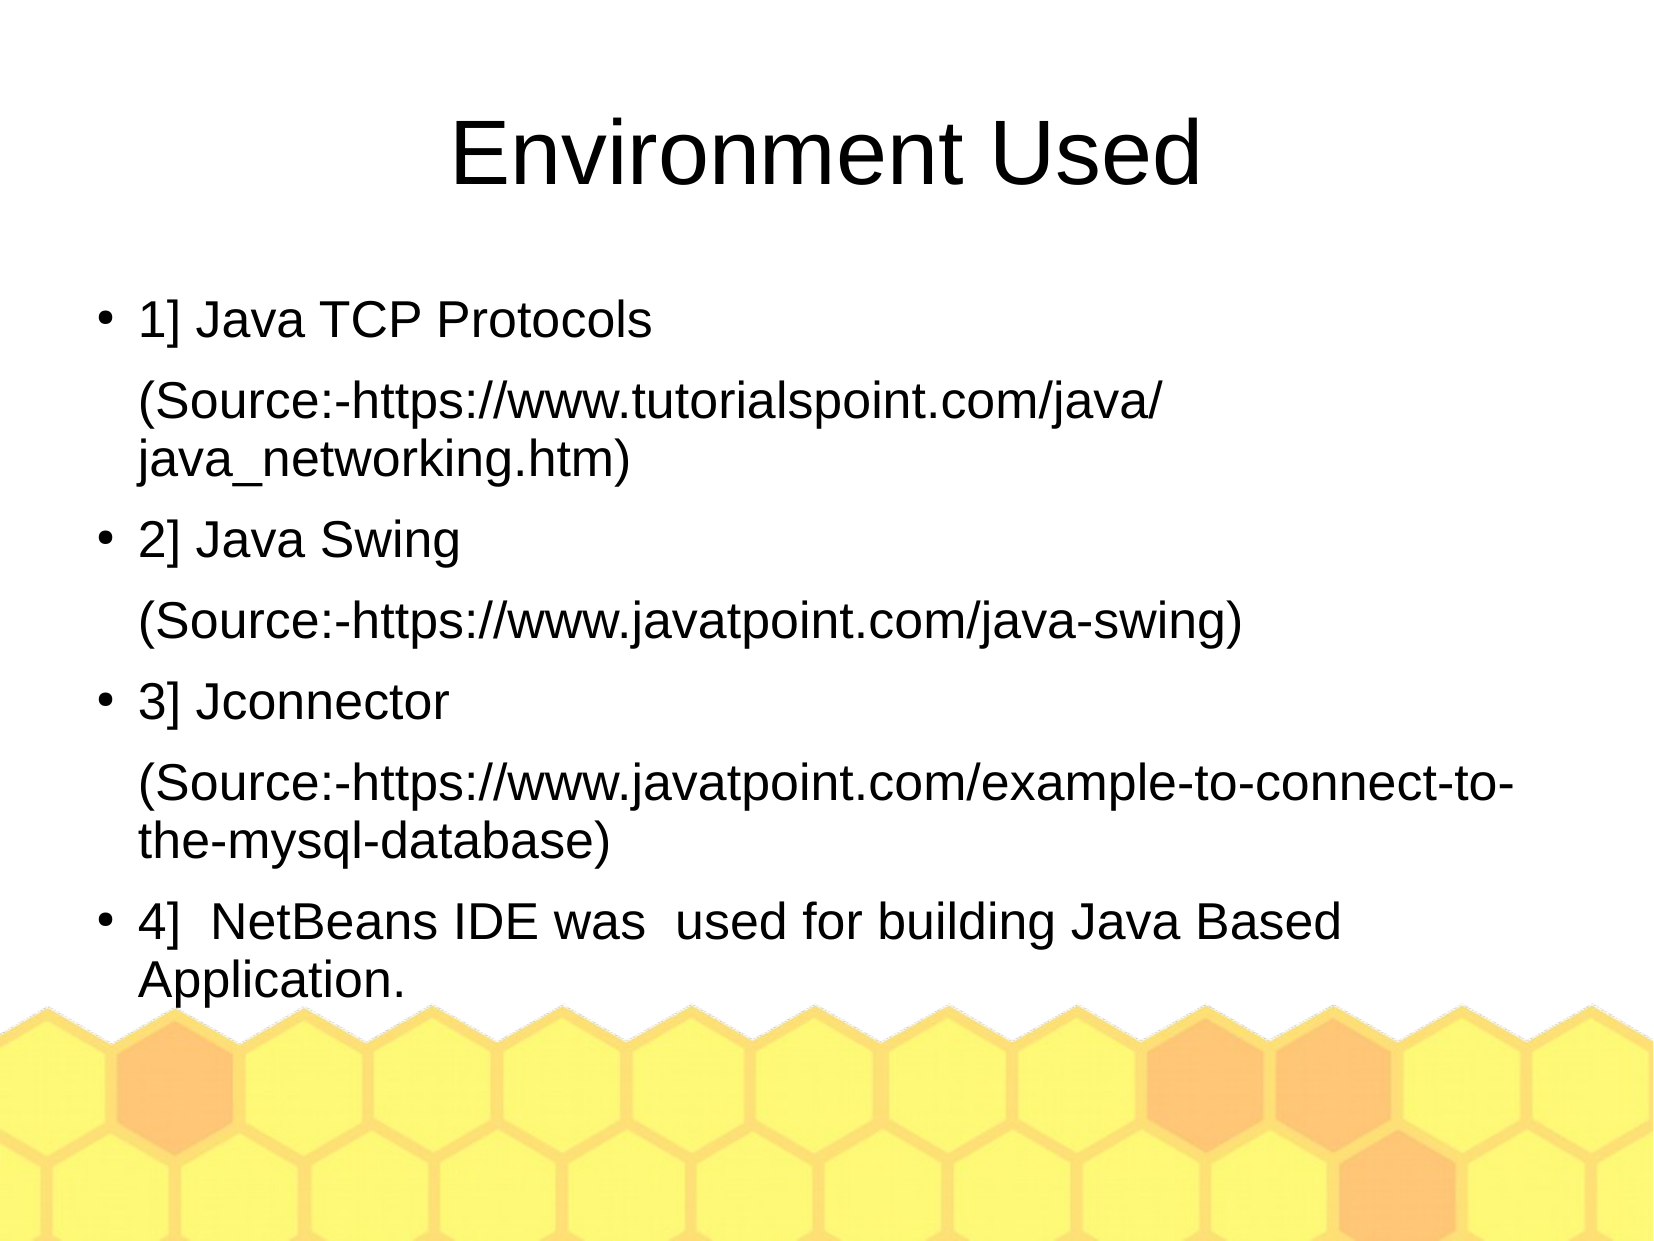

# Environment Used
1] Java TCP Protocols
(Source:-https://www.tutorialspoint.com/java/java_networking.htm)
2] Java Swing
(Source:-https://www.javatpoint.com/java-swing)
3] Jconnector
(Source:-https://www.javatpoint.com/example-to-connect-to-the-mysql-database)
4] NetBeans IDE was used for building Java Based Application.